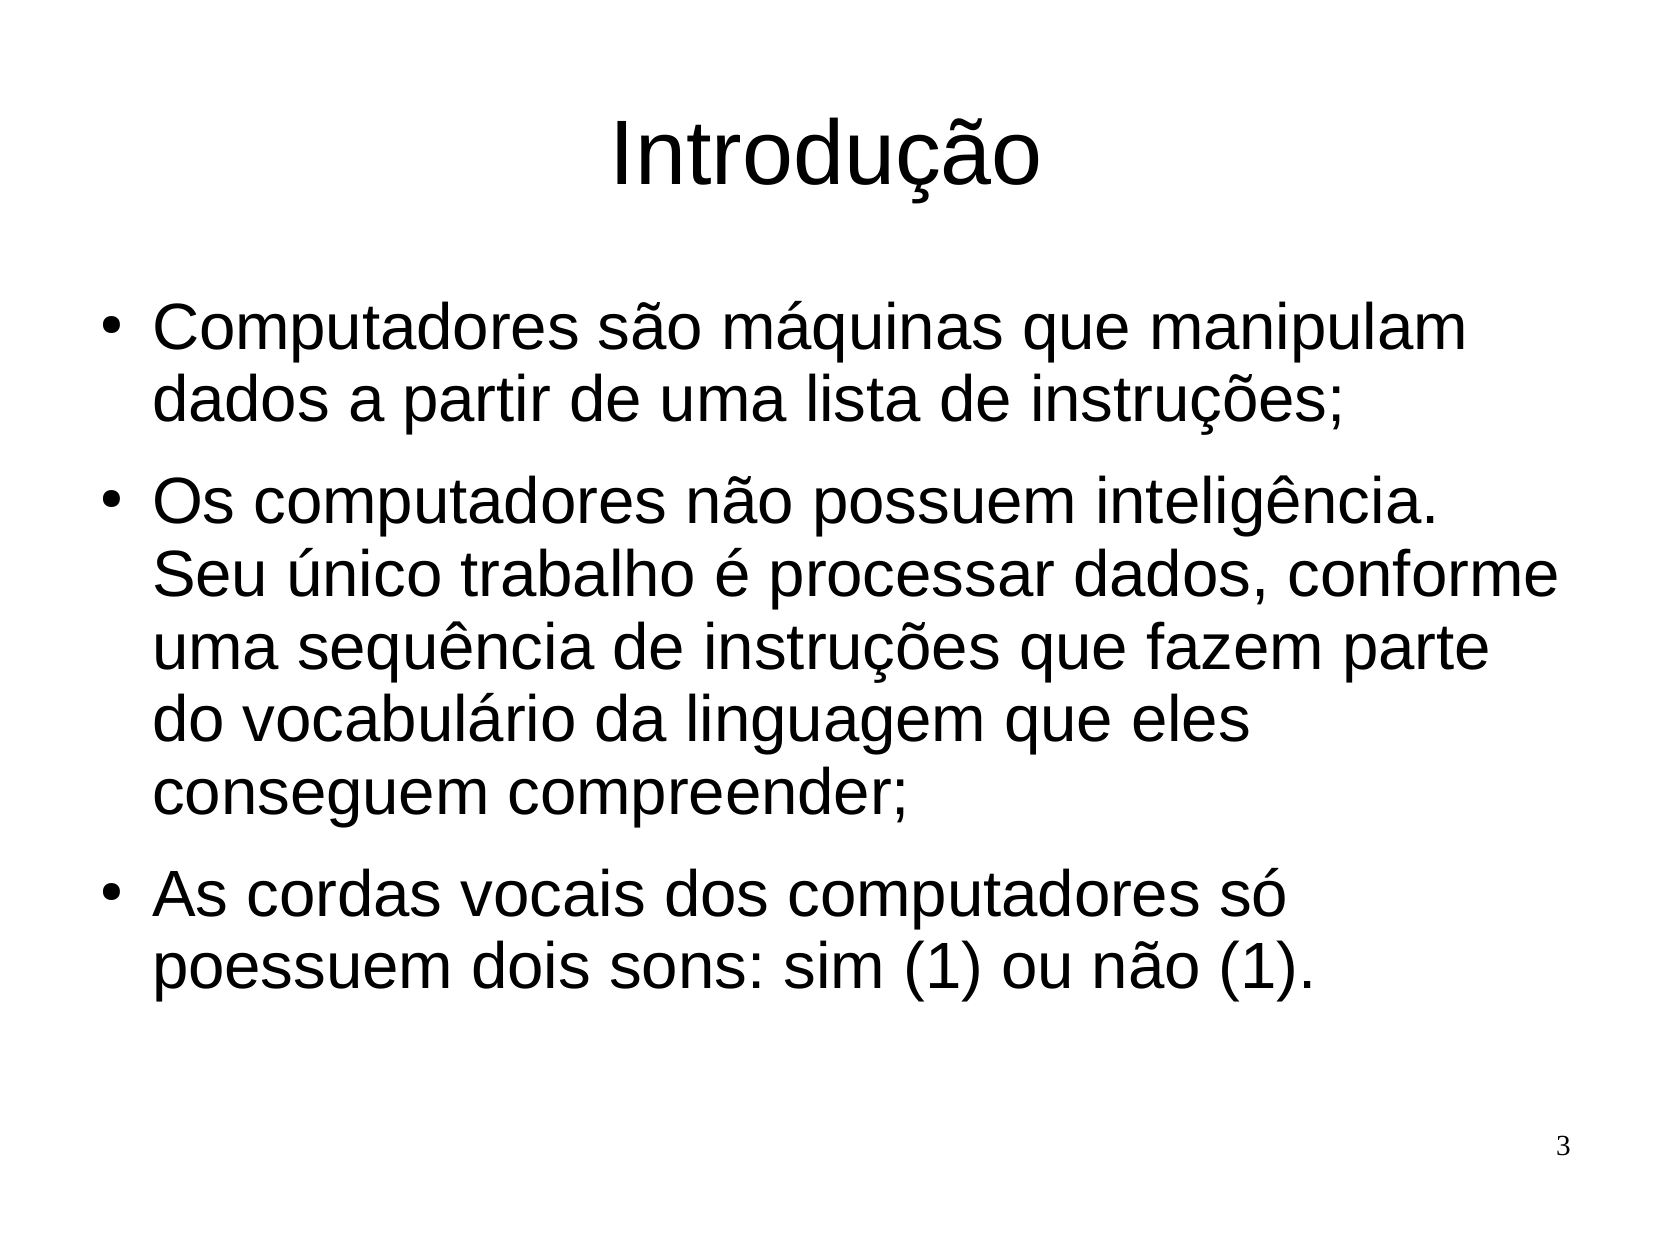

# Introdução
Computadores são máquinas que manipulam dados a partir de uma lista de instruções;
Os computadores não possuem inteligência. Seu único trabalho é processar dados, conforme uma sequência de instruções que fazem parte do vocabulário da linguagem que eles conseguem compreender;
As cordas vocais dos computadores só poessuem dois sons: sim (1) ou não (1).
3